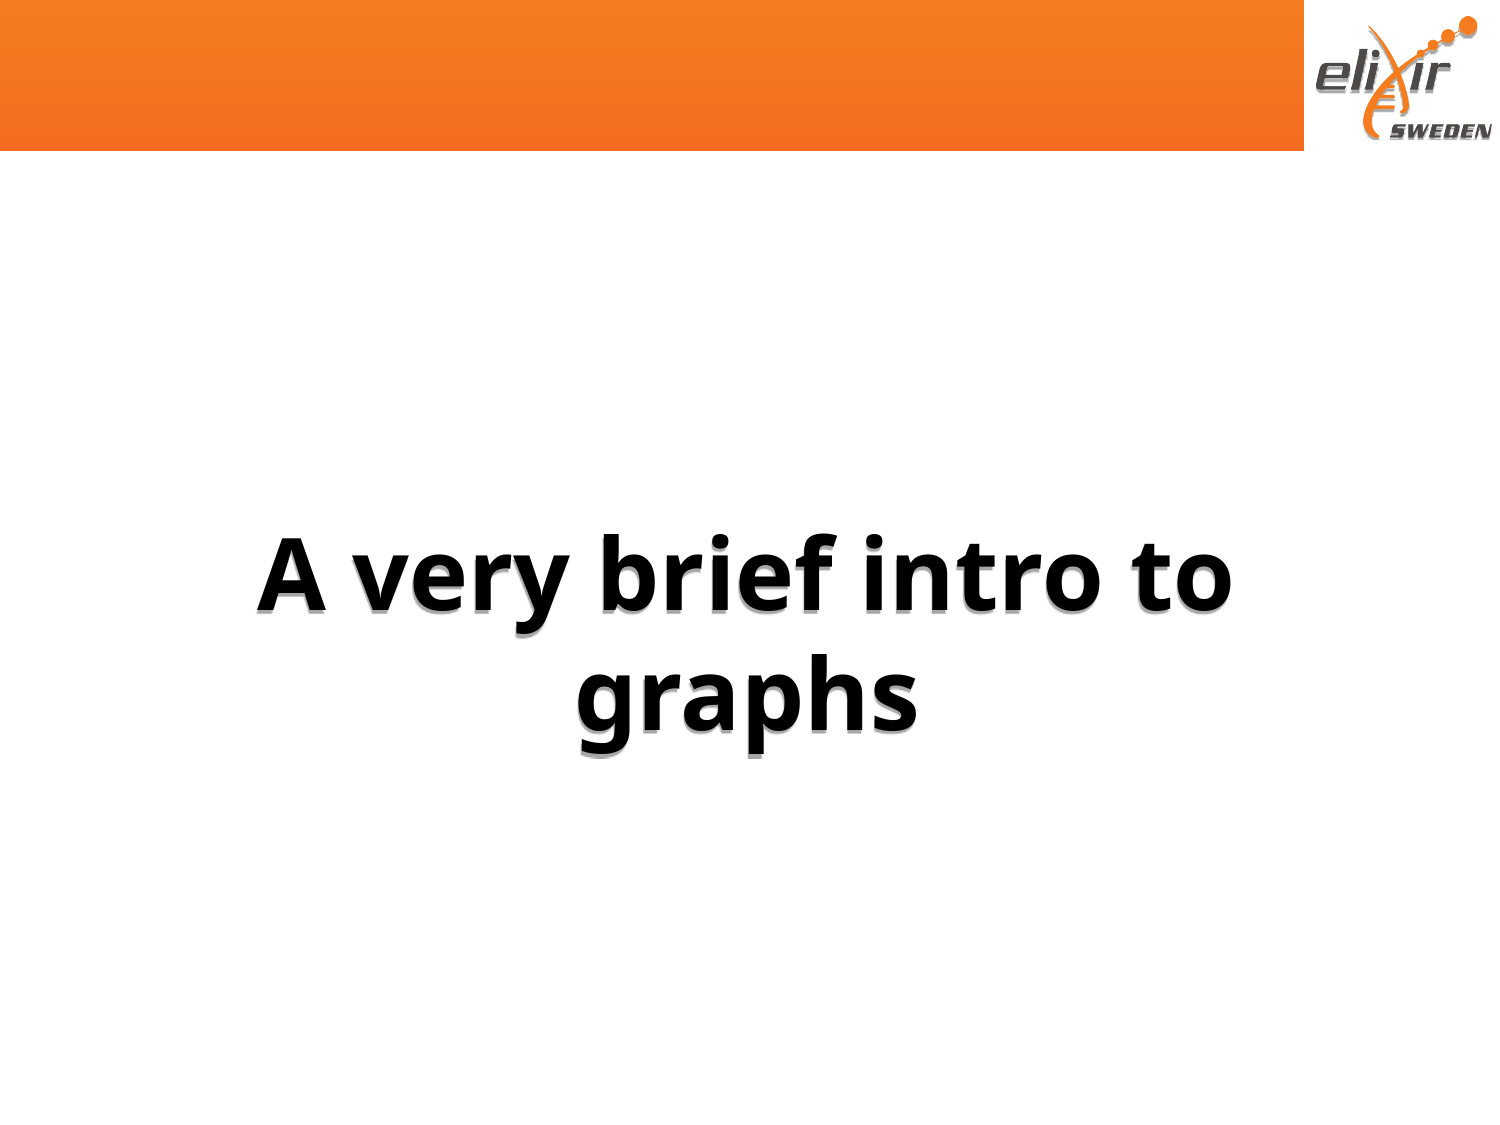

# A very brief intro to graphs